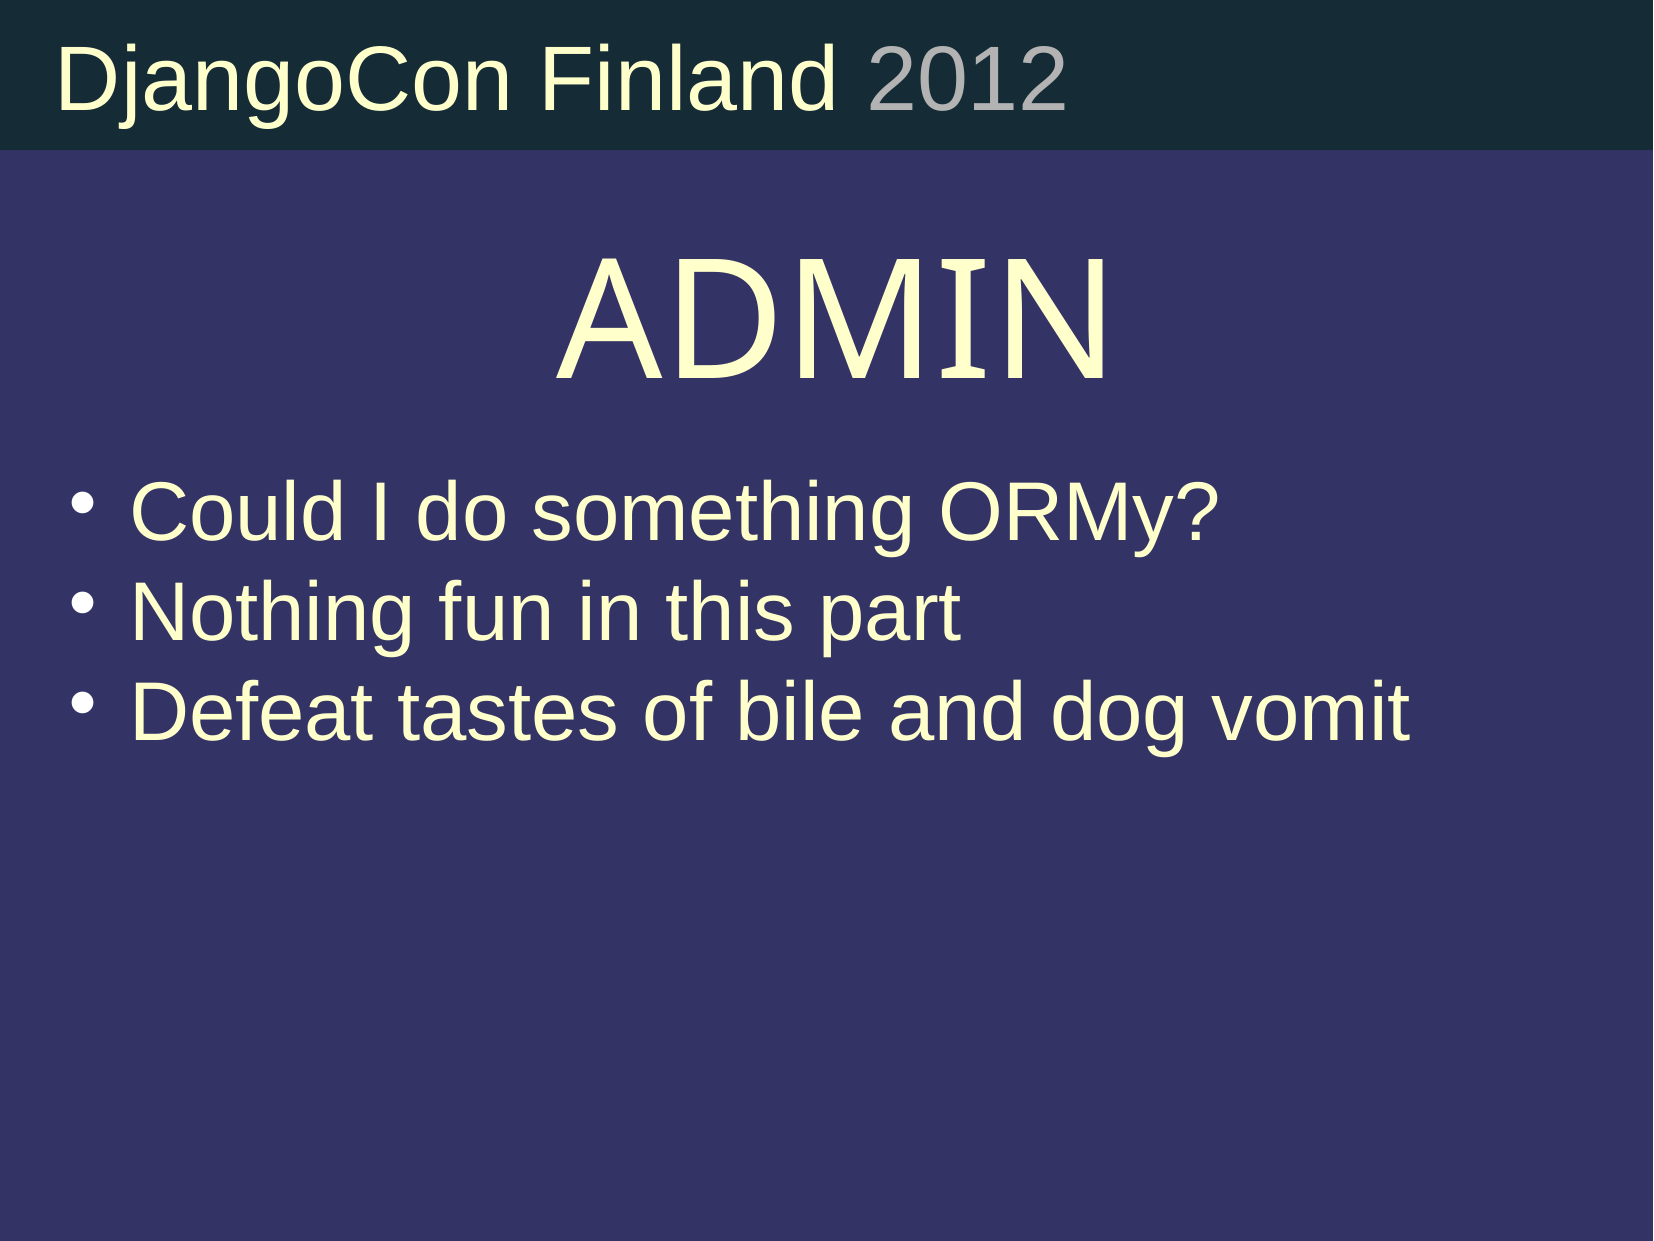

# DjangoCon Finland 2012
ADMIN
 Could I do something ORMy?
 Nothing fun in this part
 Defeat tastes of bile and dog vomit